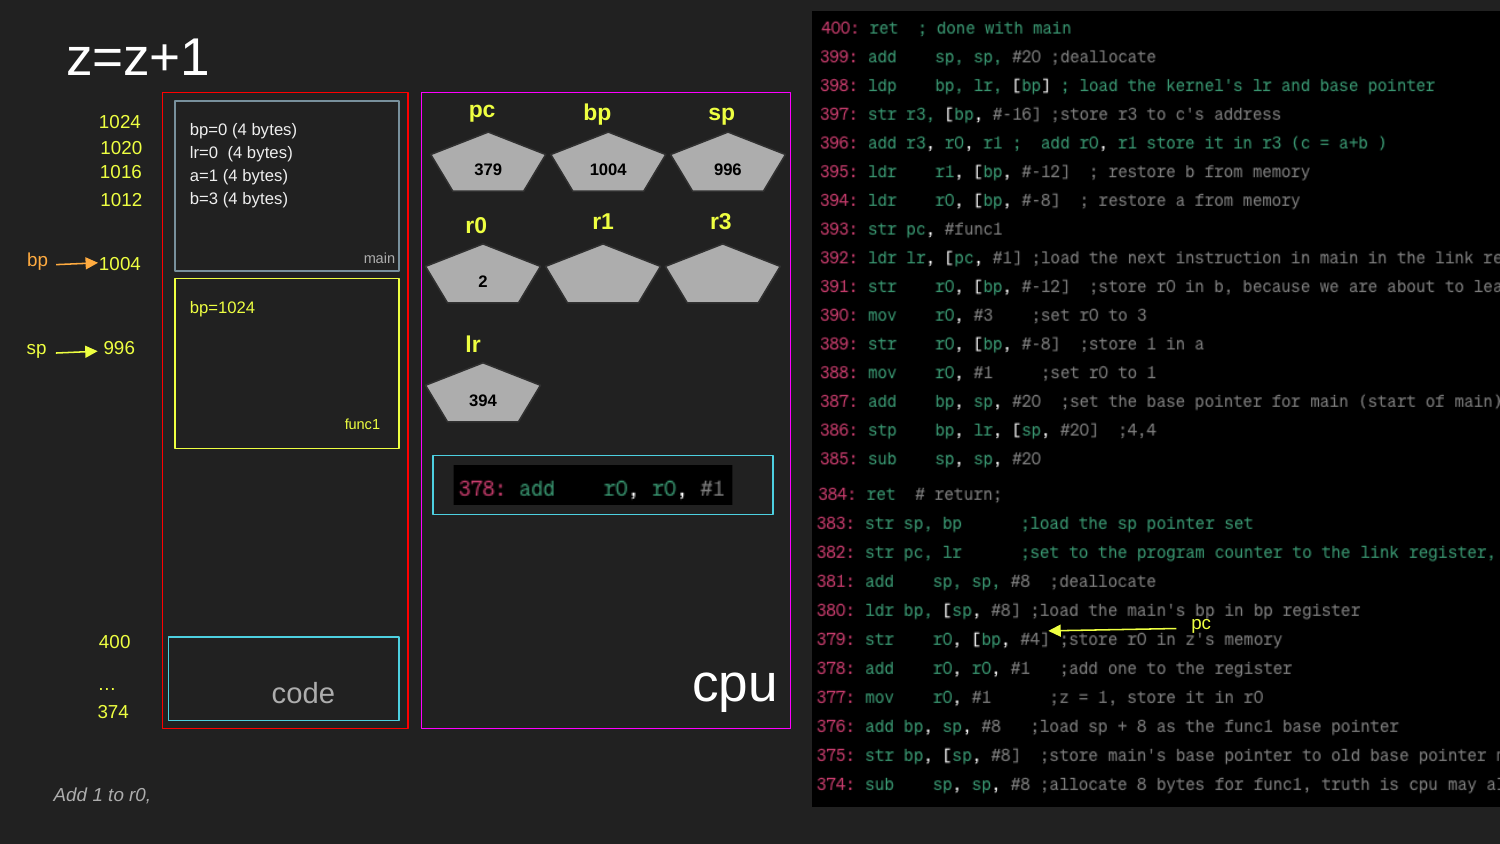

# z=z+1
pc
bp
sp
1024
bp=0 (4 bytes)
lr=0 (4 bytes)
a=1 (4 bytes)
b=3 (4 bytes)
1020
379
1004
996
1016
1012
r1
r3
r0
bp
main
1004
2
bp=1024
lr
sp
996
394
func1
pc
400
cpu
…
code
374
Add 1 to r0,